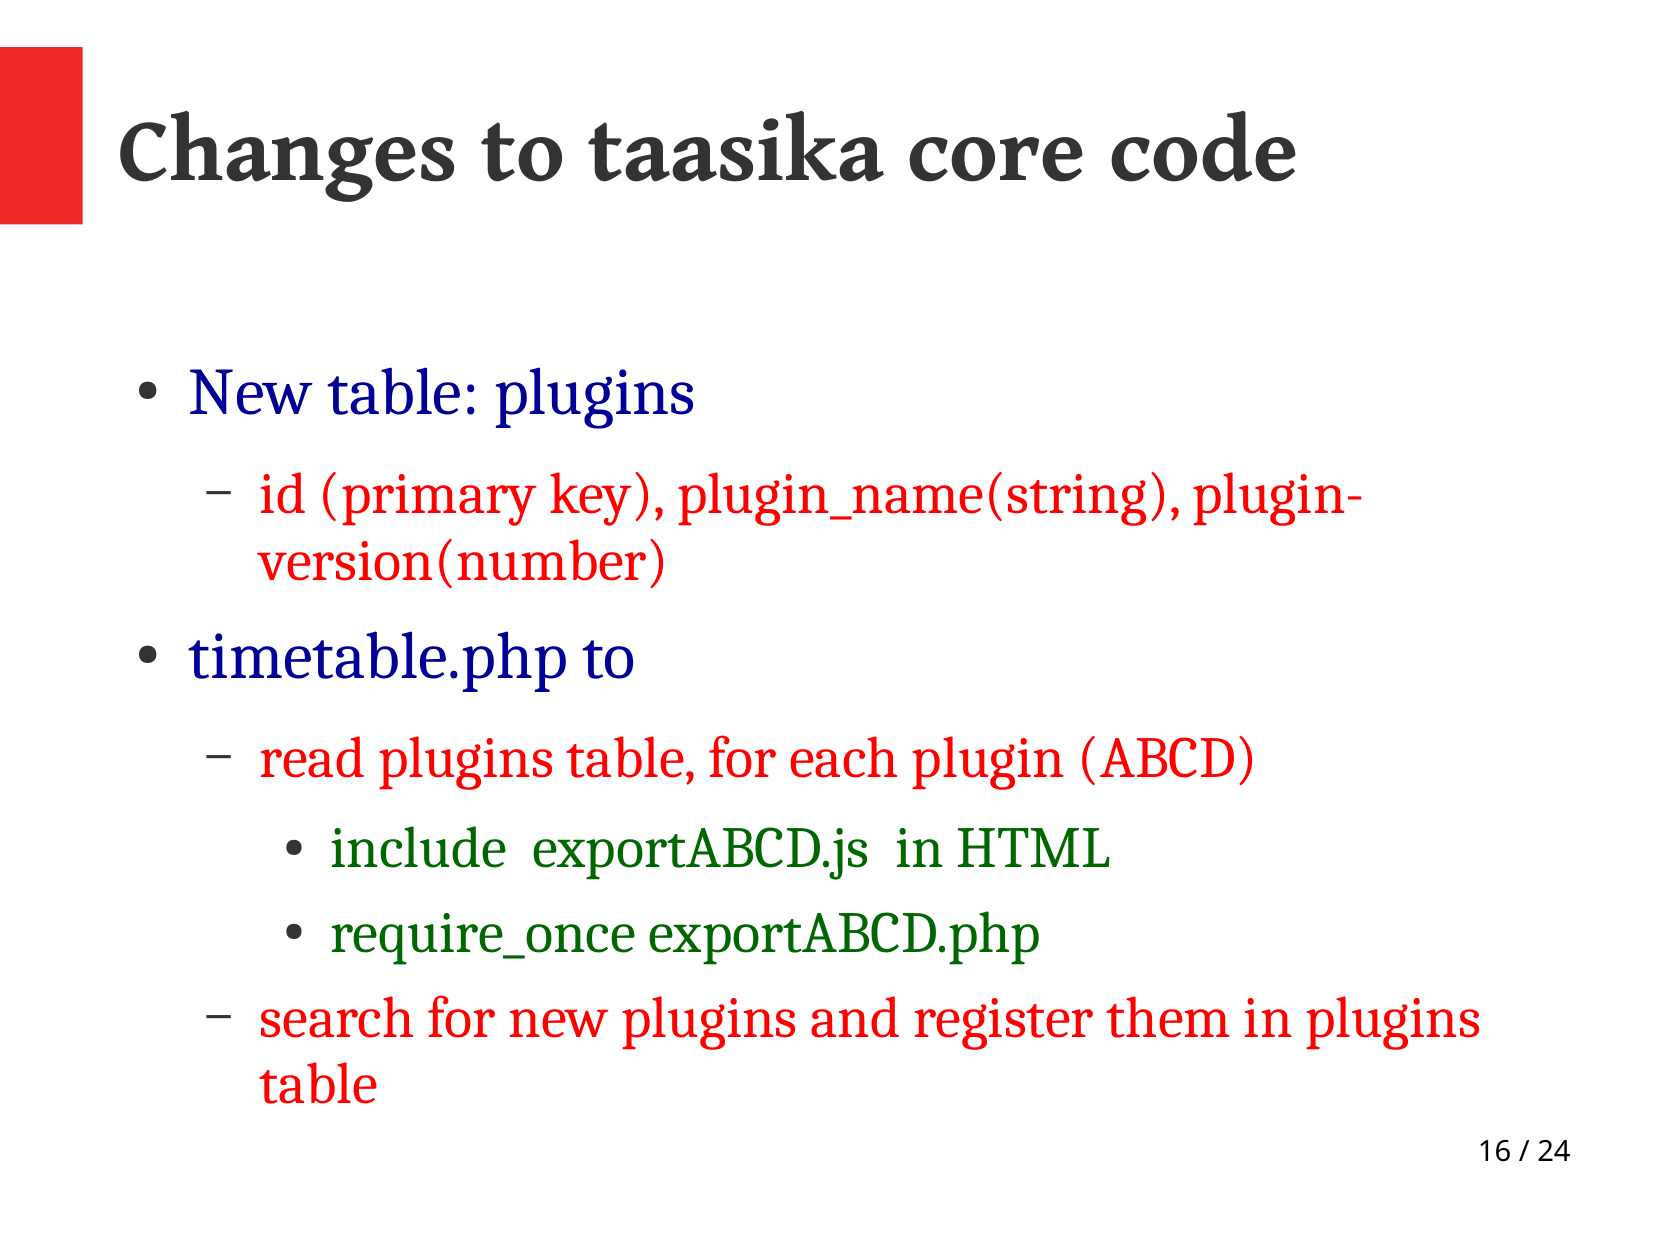

# Changes to taasika core code
New table: plugins
id (primary key), plugin_name(string), plugin-version(number)
timetable.php to
read plugins table, for each plugin (ABCD)
include exportABCD.js in HTML
require_once exportABCD.php
search for new plugins and register them in plugins table
16